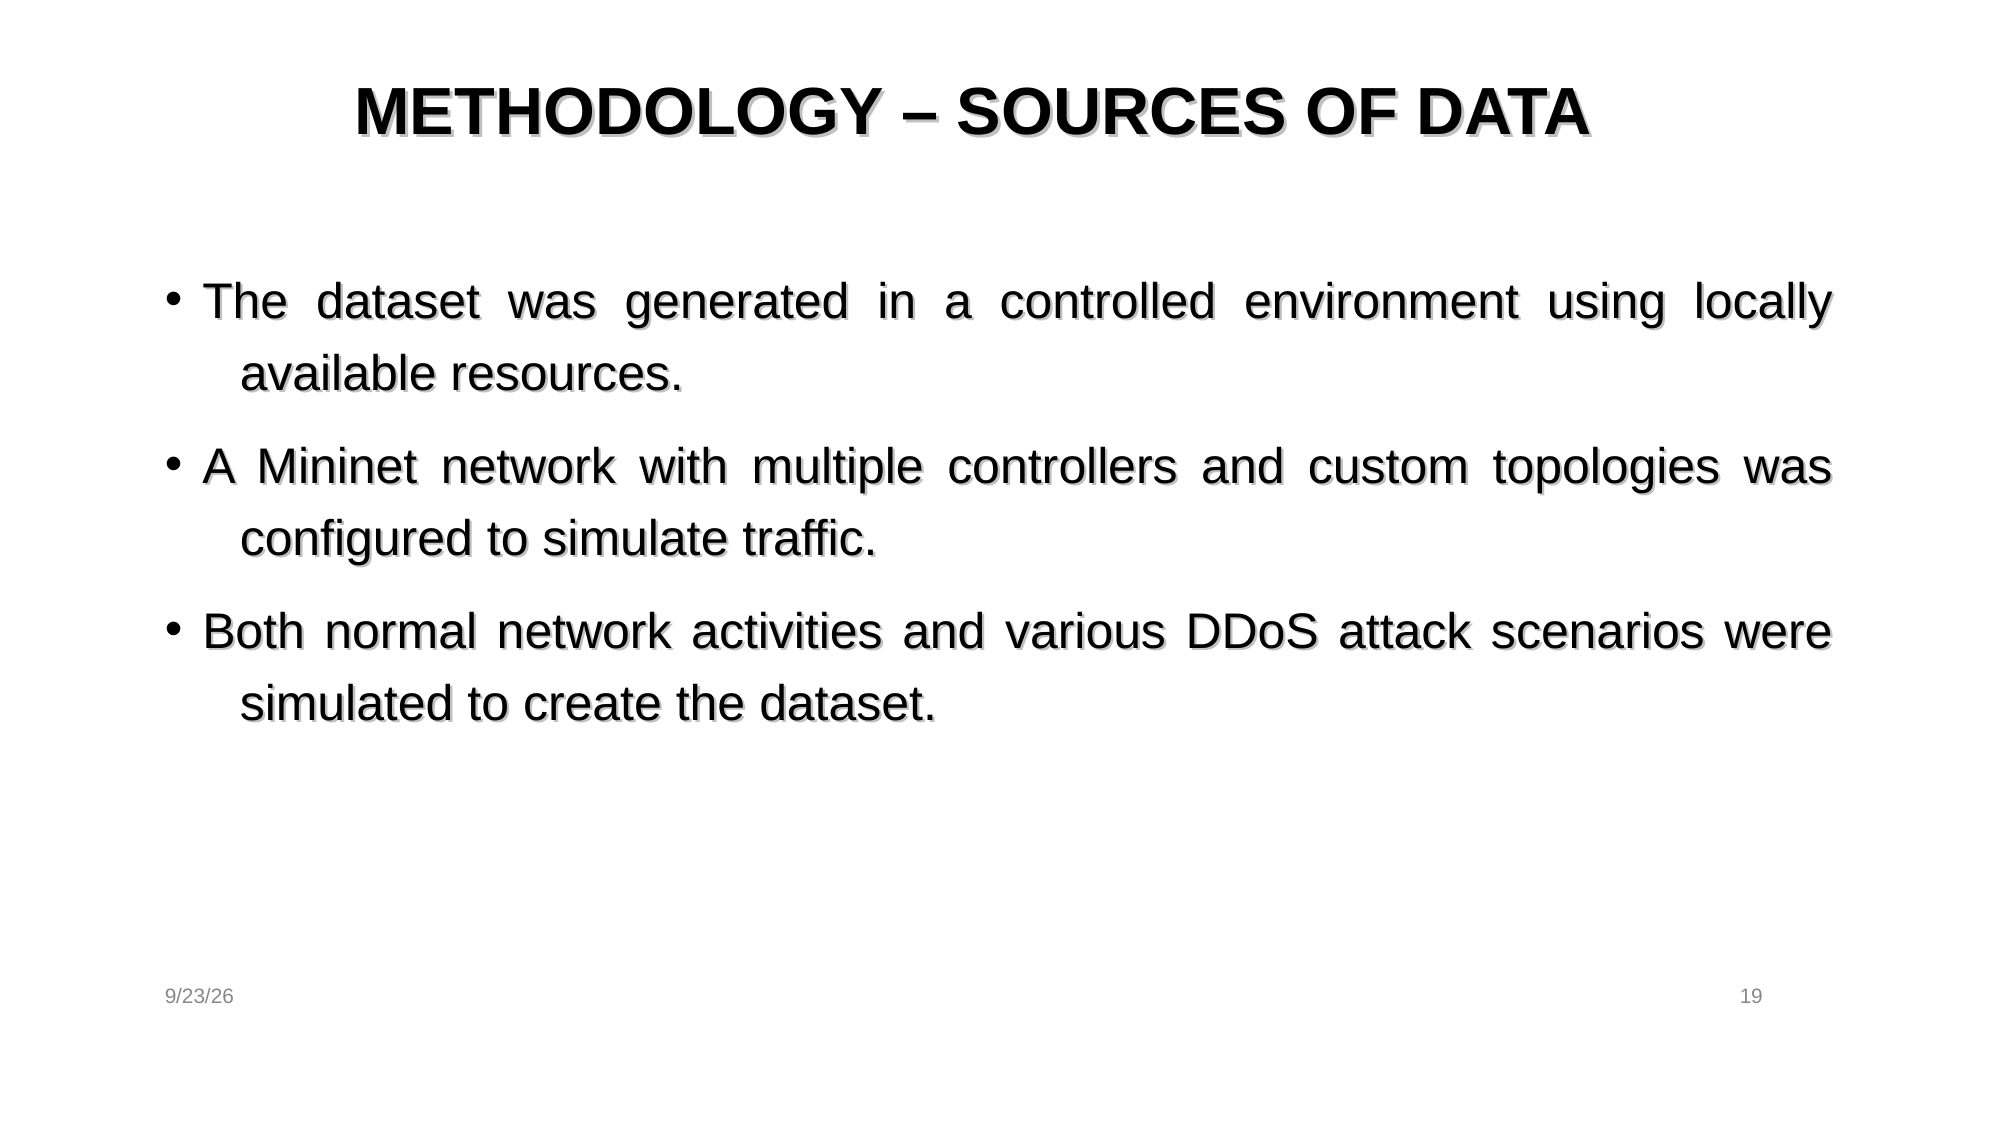

# Methodology – sources of data
The dataset was generated in a controlled environment using locally available resources.
A Mininet network with multiple controllers and custom topologies was configured to simulate traffic.
Both normal network activities and various DDoS attack scenarios were simulated to create the dataset.
19